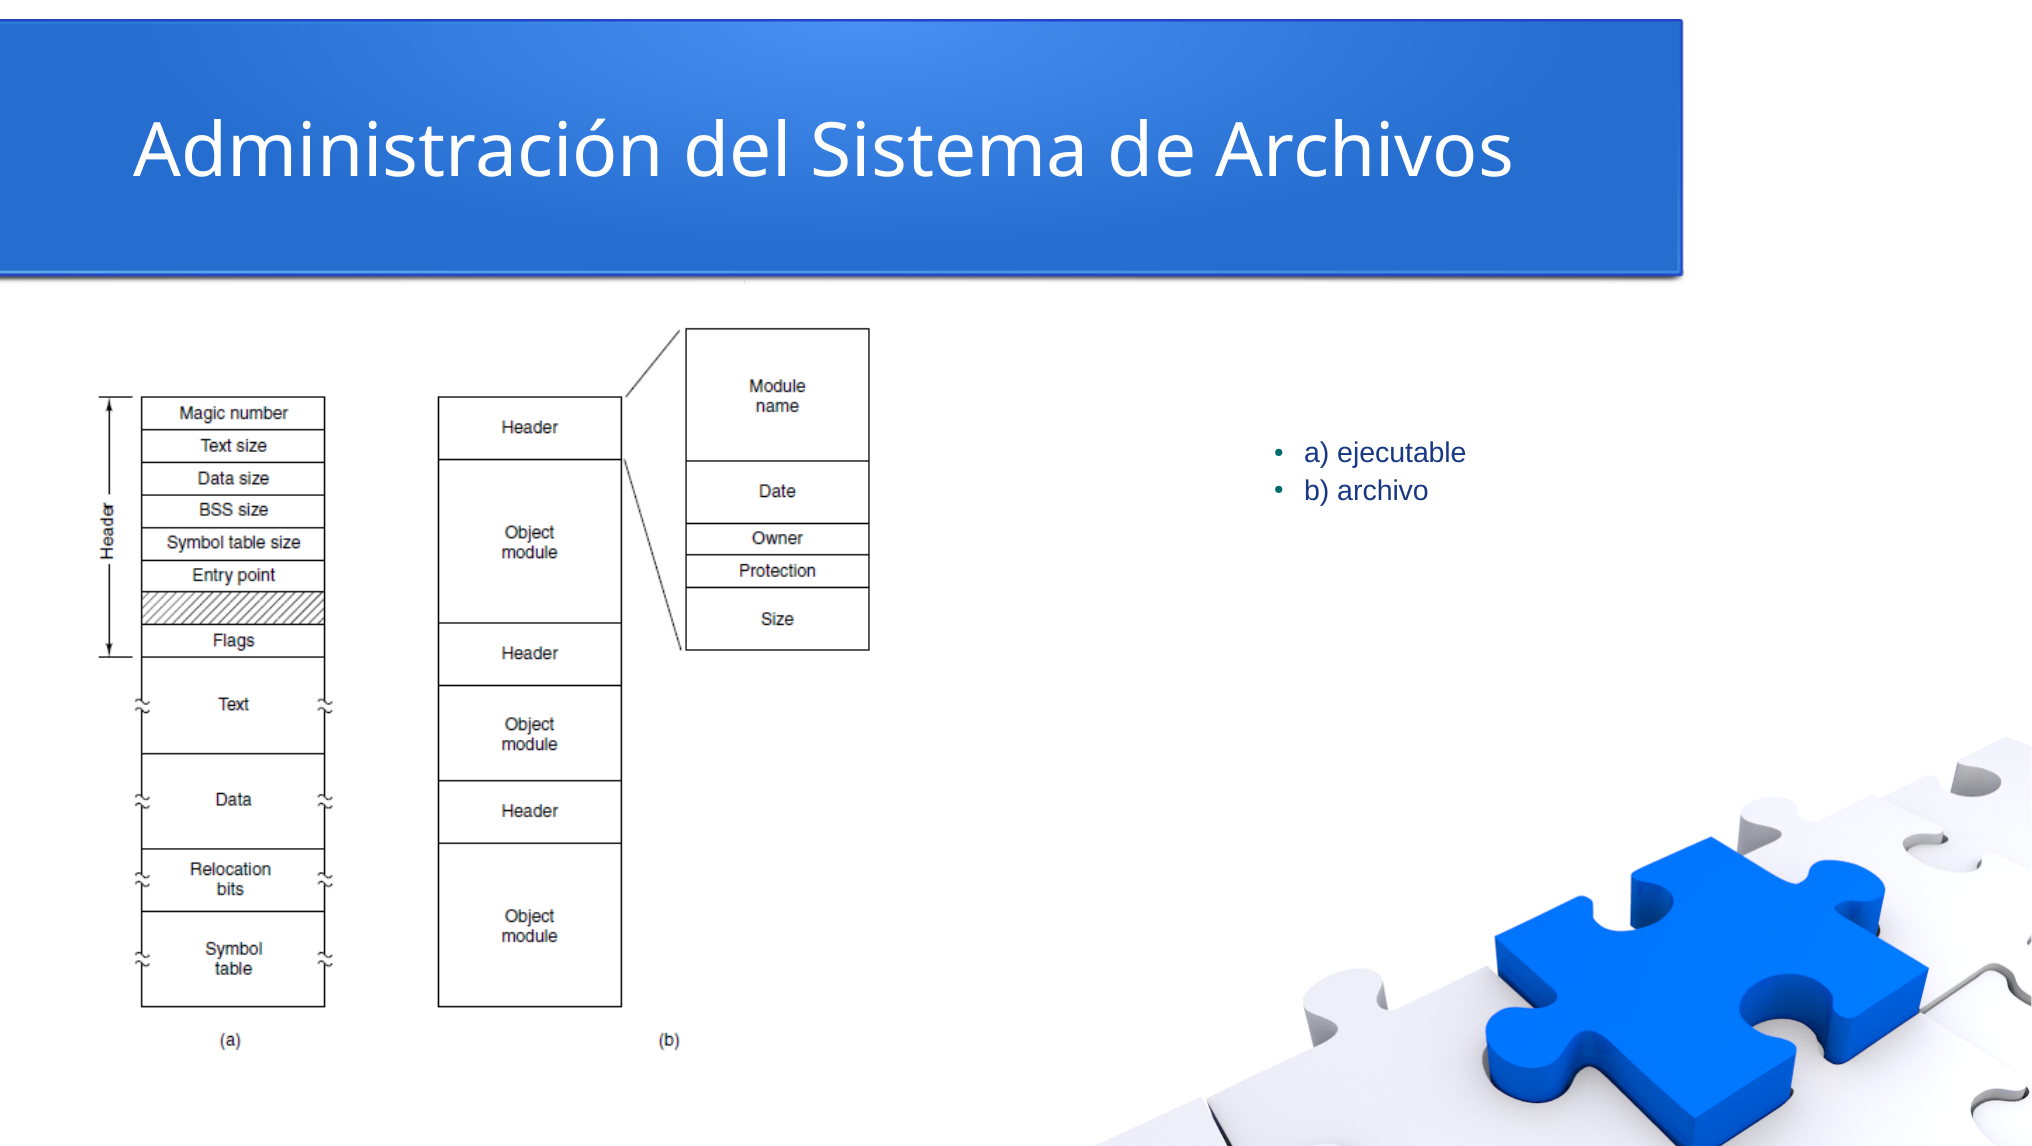

# Administración del Sistema de Archivos
a) ejecutable
b) archivo